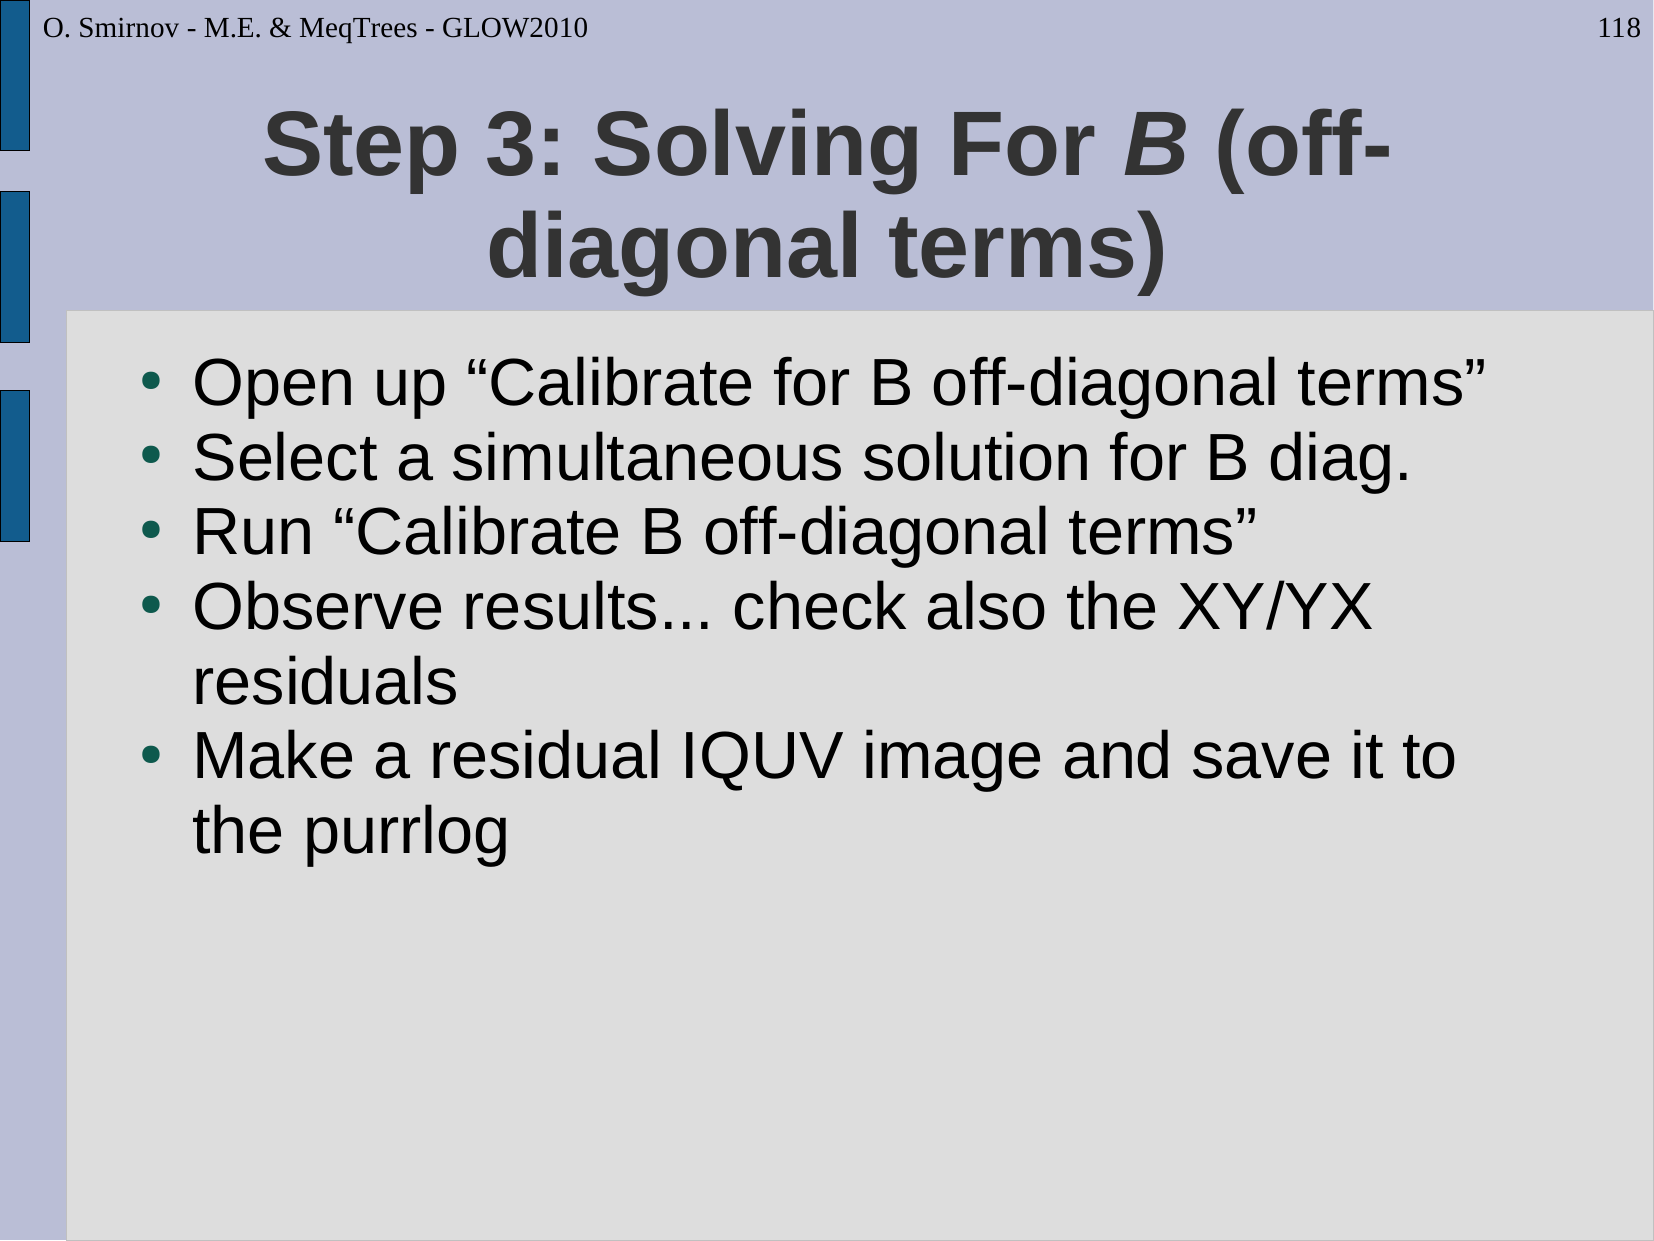

O. Smirnov - M.E. & MeqTrees - GLOW2010
118
# Step 3: Solving For B (off-diagonal terms)
Open up “Calibrate for B off-diagonal terms”
Select a simultaneous solution for B diag.
Run “Calibrate B off-diagonal terms”
Observe results... check also the XY/YX residuals
Make a residual IQUV image and save it to the purrlog